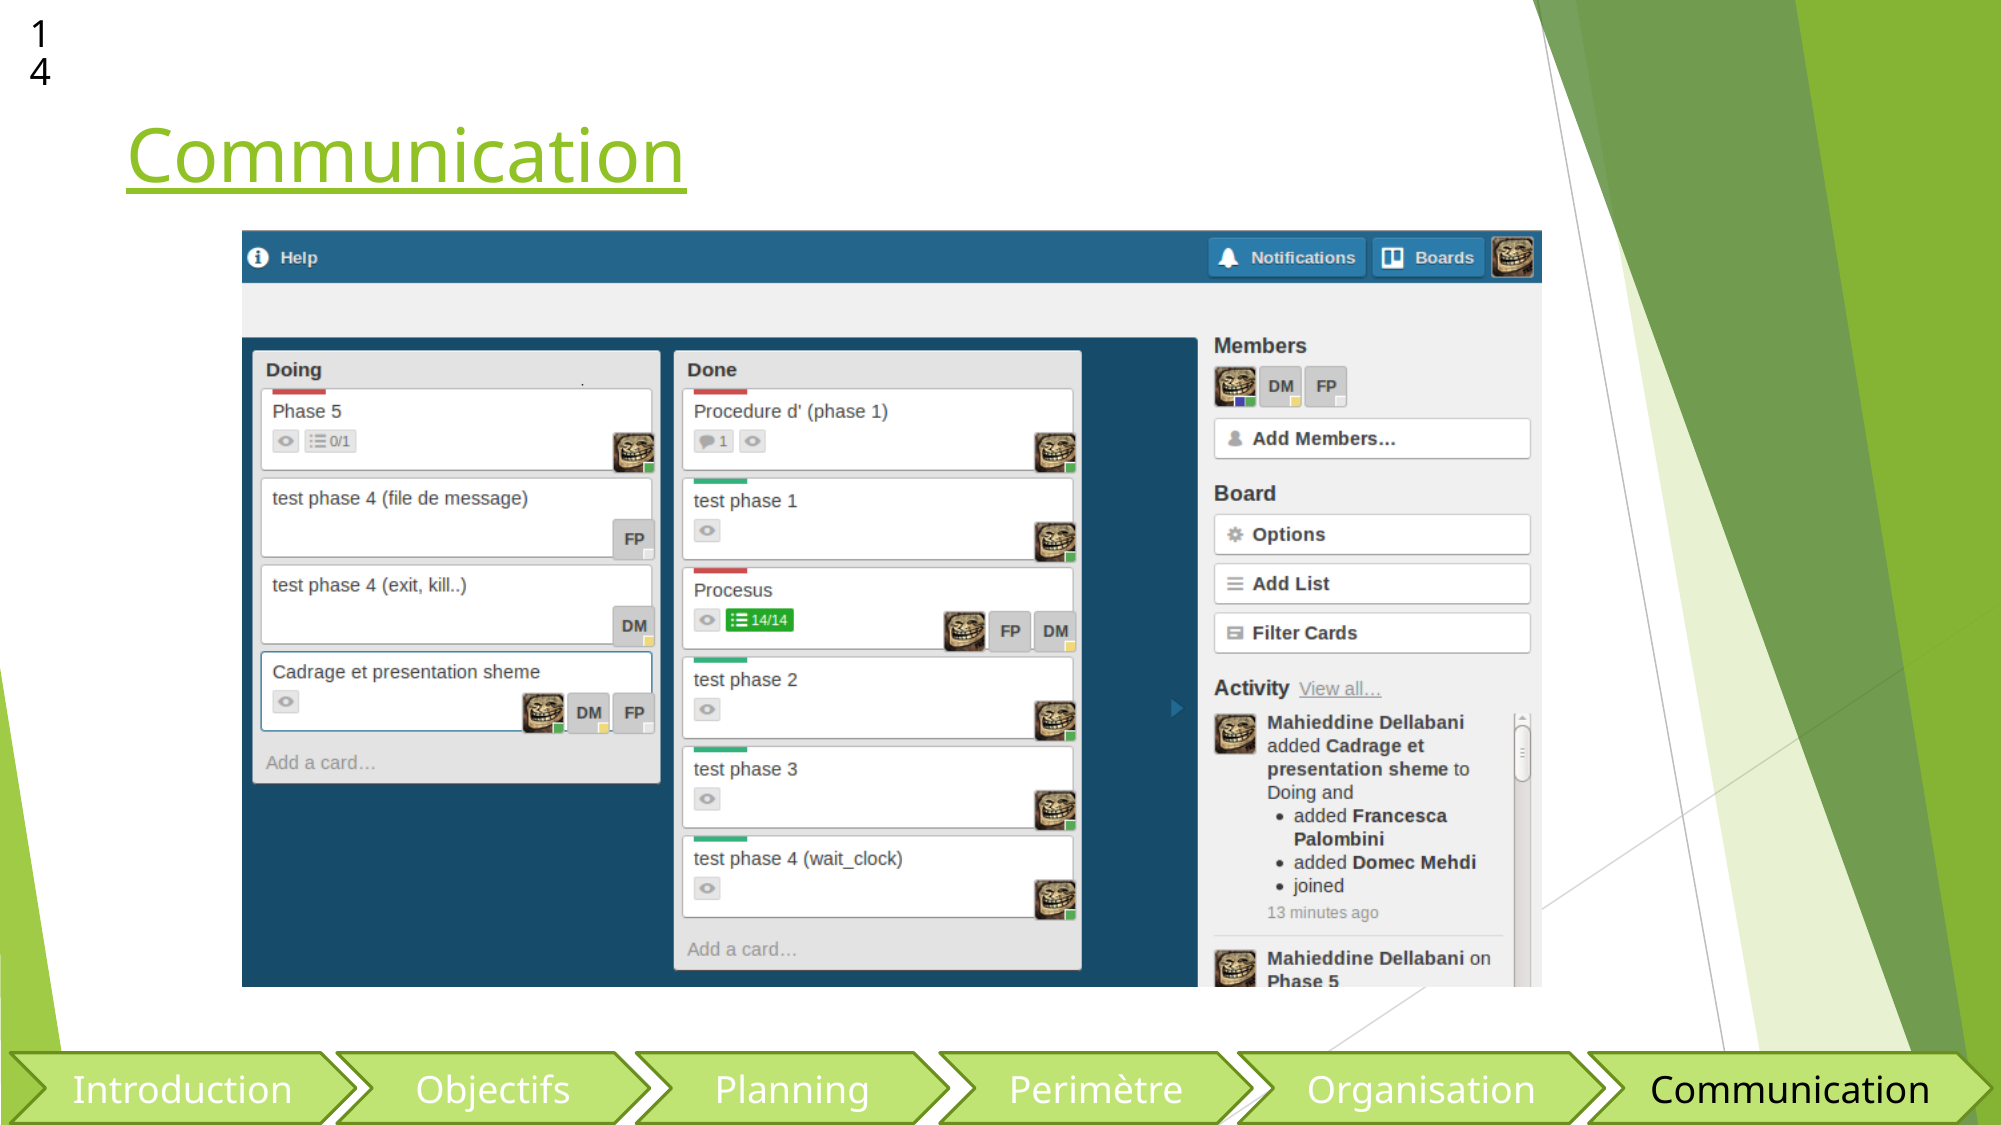

# Communication
Introduction
Objectifs
Planning
Perimètre
Organisation
Communication